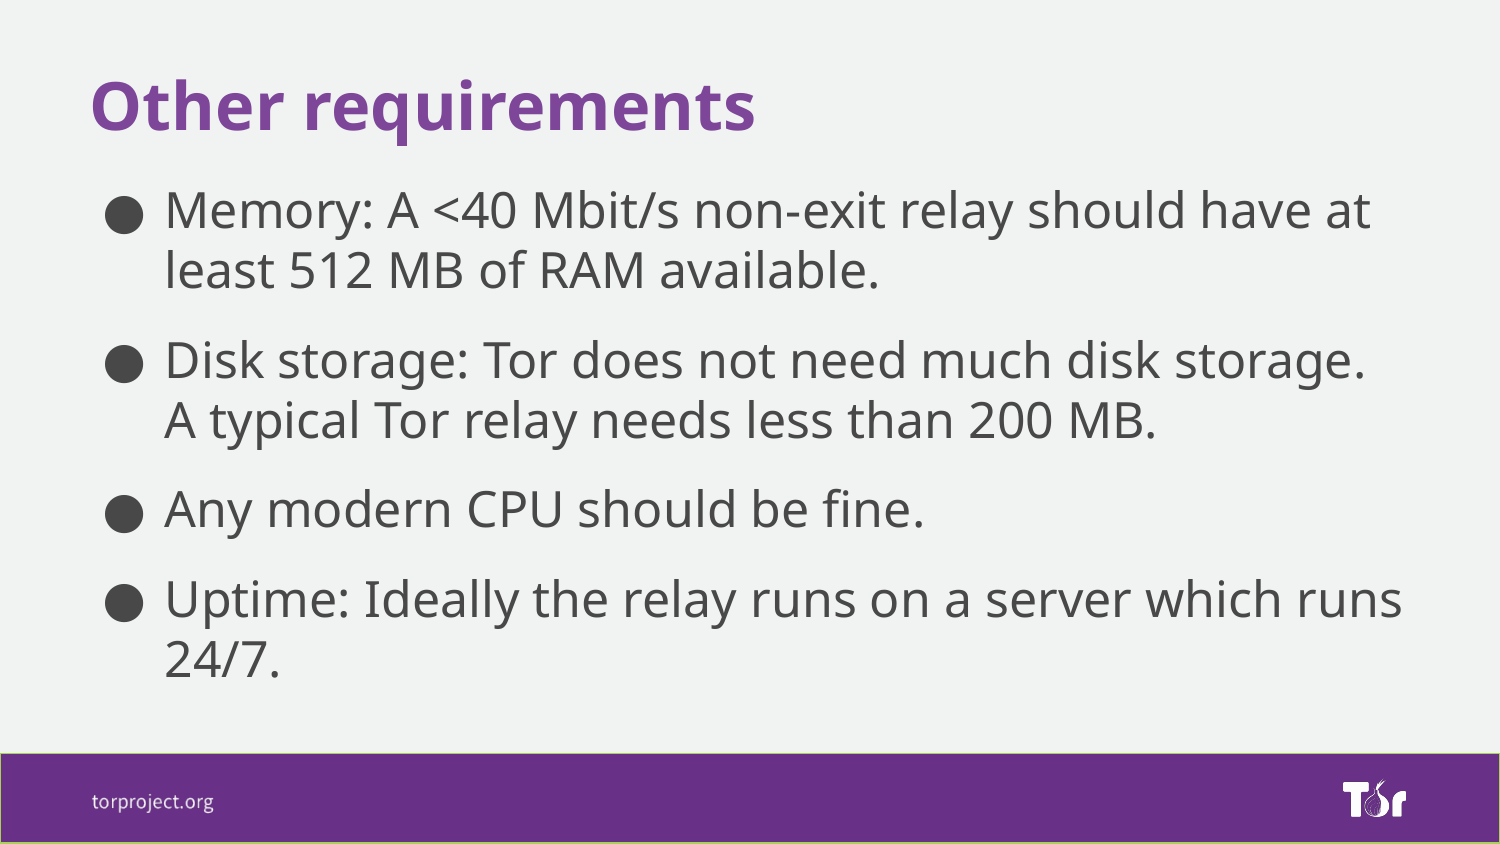

Other requirements
Memory: A <40 Mbit/s non-exit relay should have at least 512 MB of RAM available.
Disk storage: Tor does not need much disk storage. A typical Tor relay needs less than 200 MB.
Any modern CPU should be fine.
Uptime: Ideally the relay runs on a server which runs 24/7.